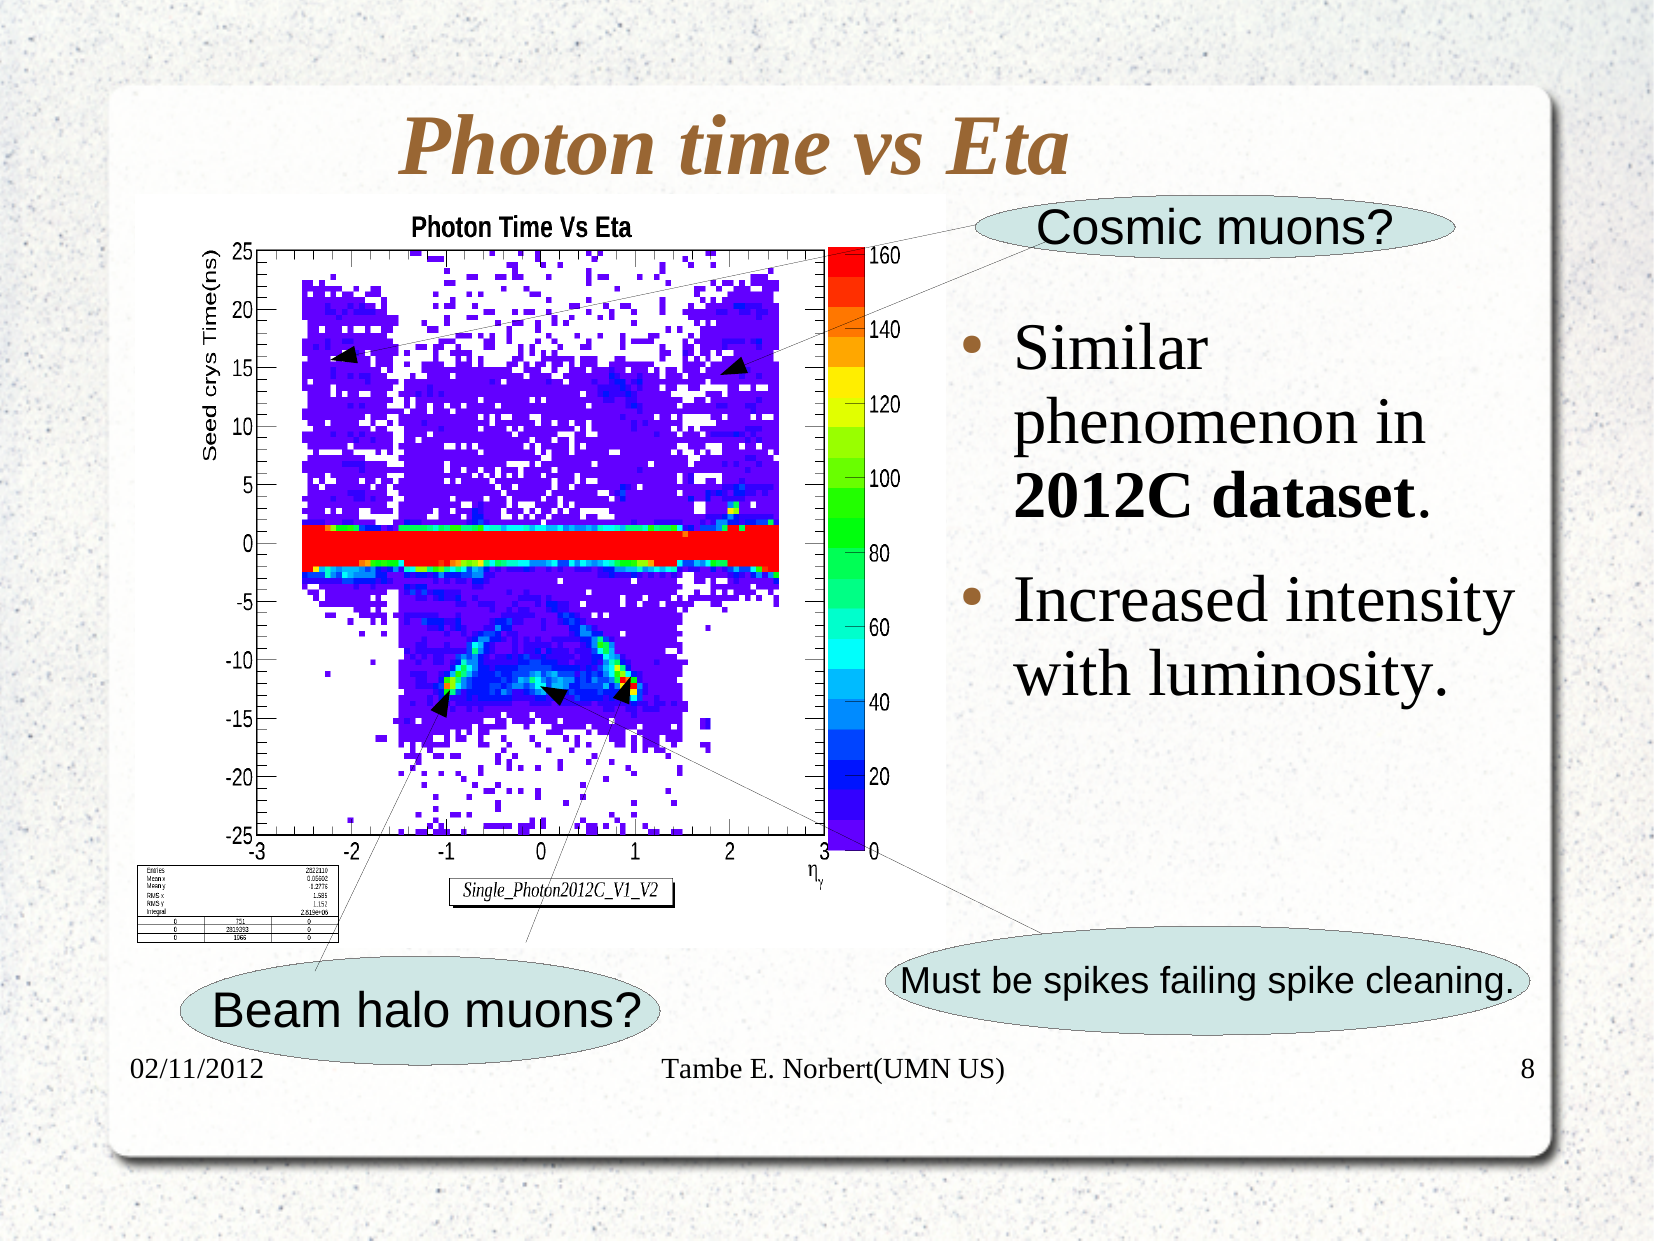

# Photon time vs Eta
Cosmic muons?
Similar phenomenon in 2012C dataset.
Increased intensity with luminosity.
Must be spikes failing spike cleaning.
 Beam halo muons?
02/11/2012
Tambe E. Norbert(UMN US)
8